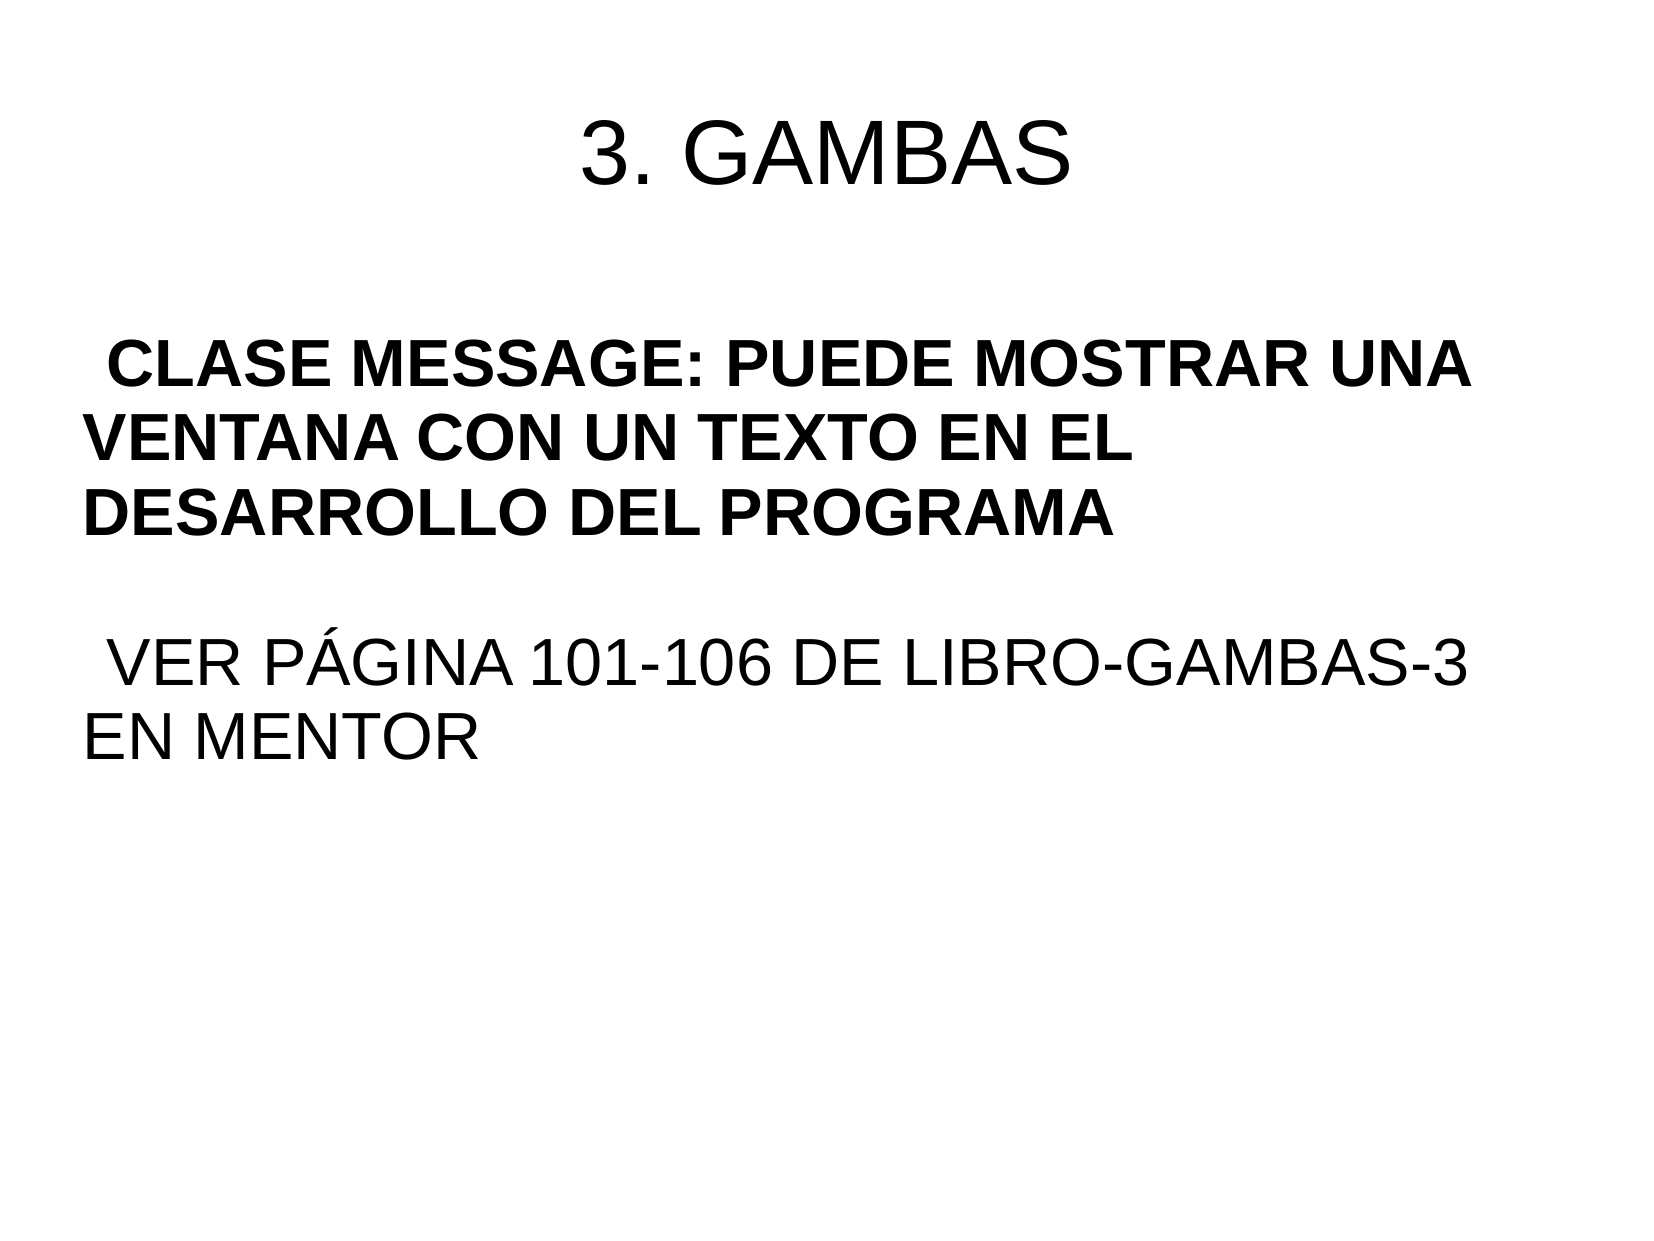

# 3. GAMBAS
CLASE MESSAGE: PUEDE MOSTRAR UNA VENTANA CON UN TEXTO EN EL DESARROLLO DEL PROGRAMA
VER PÁGINA 101-106 DE LIBRO-GAMBAS-3 EN MENTOR